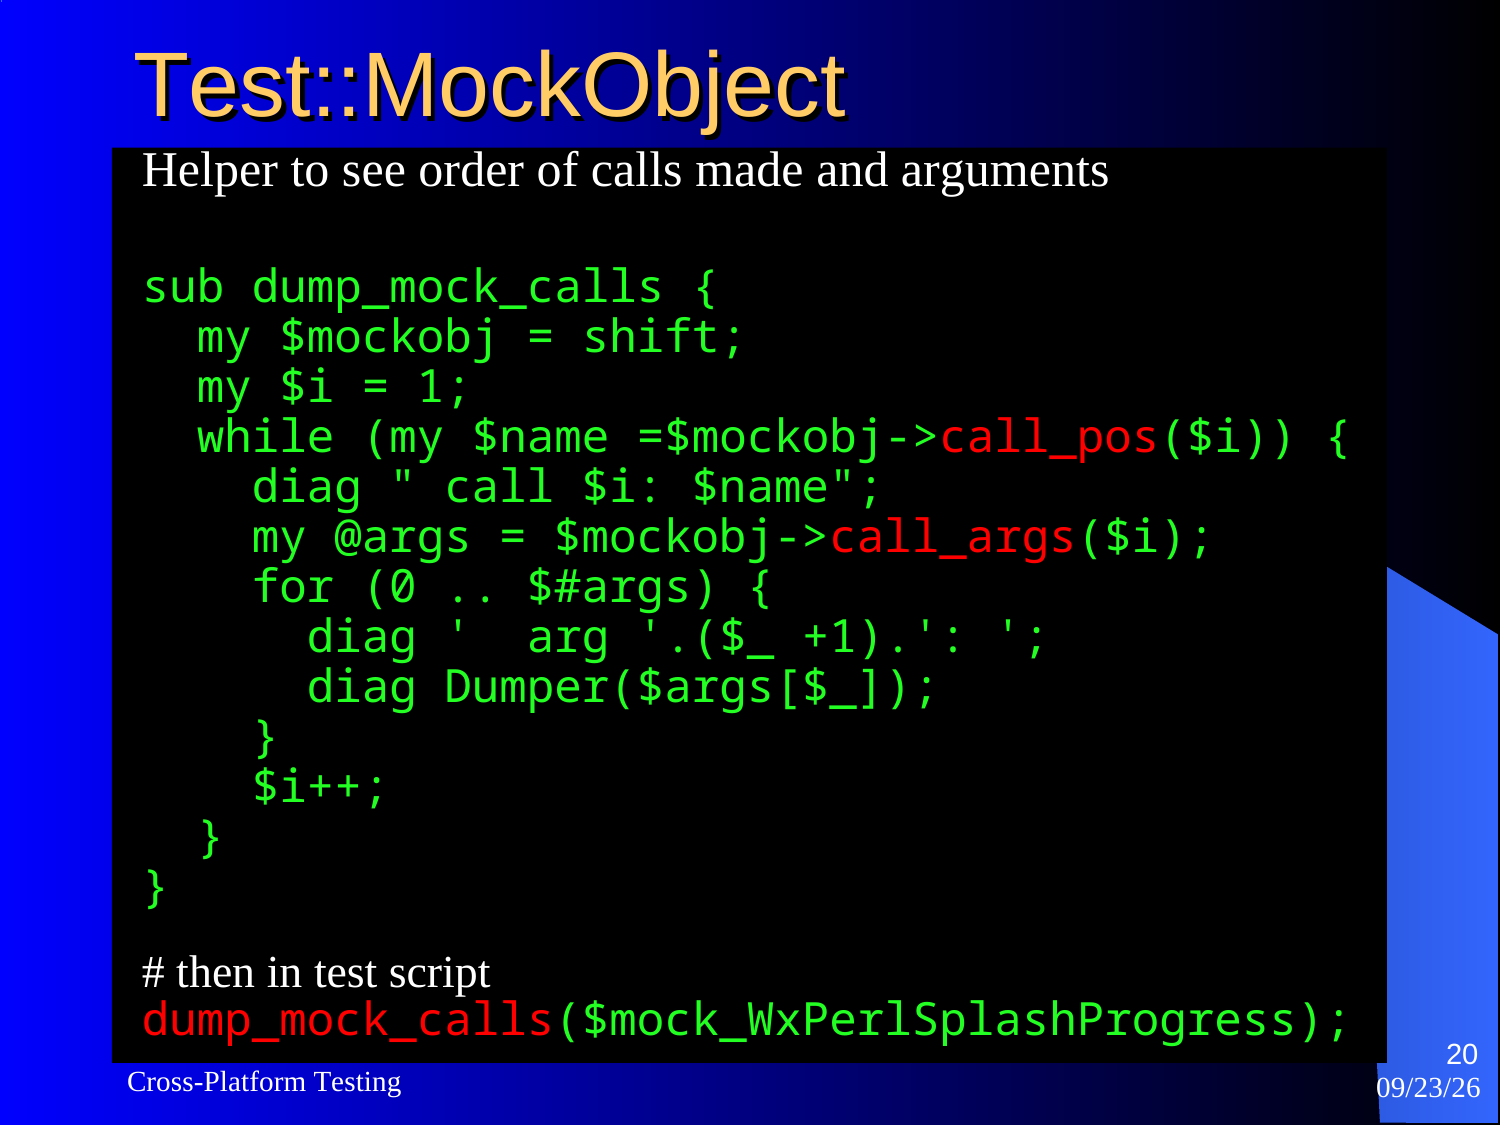

# Test::MockObject
Helper to see order of calls made and arguments
sub dump_mock_calls {
 my $mockobj = shift;
 my $i = 1;
 while (my $name =$mockobj->call_pos($i)) {
 diag " call $i: $name";
 my @args = $mockobj->call_args($i);
 for (0 .. $#args) {
 diag ' arg '.($_ +1).': ';
 diag Dumper($args[$_]);
 }
 $i++;
 }
}
# then in test script
dump_mock_calls($mock_WxPerlSplashProgress);
20
Cross-Platform Testing